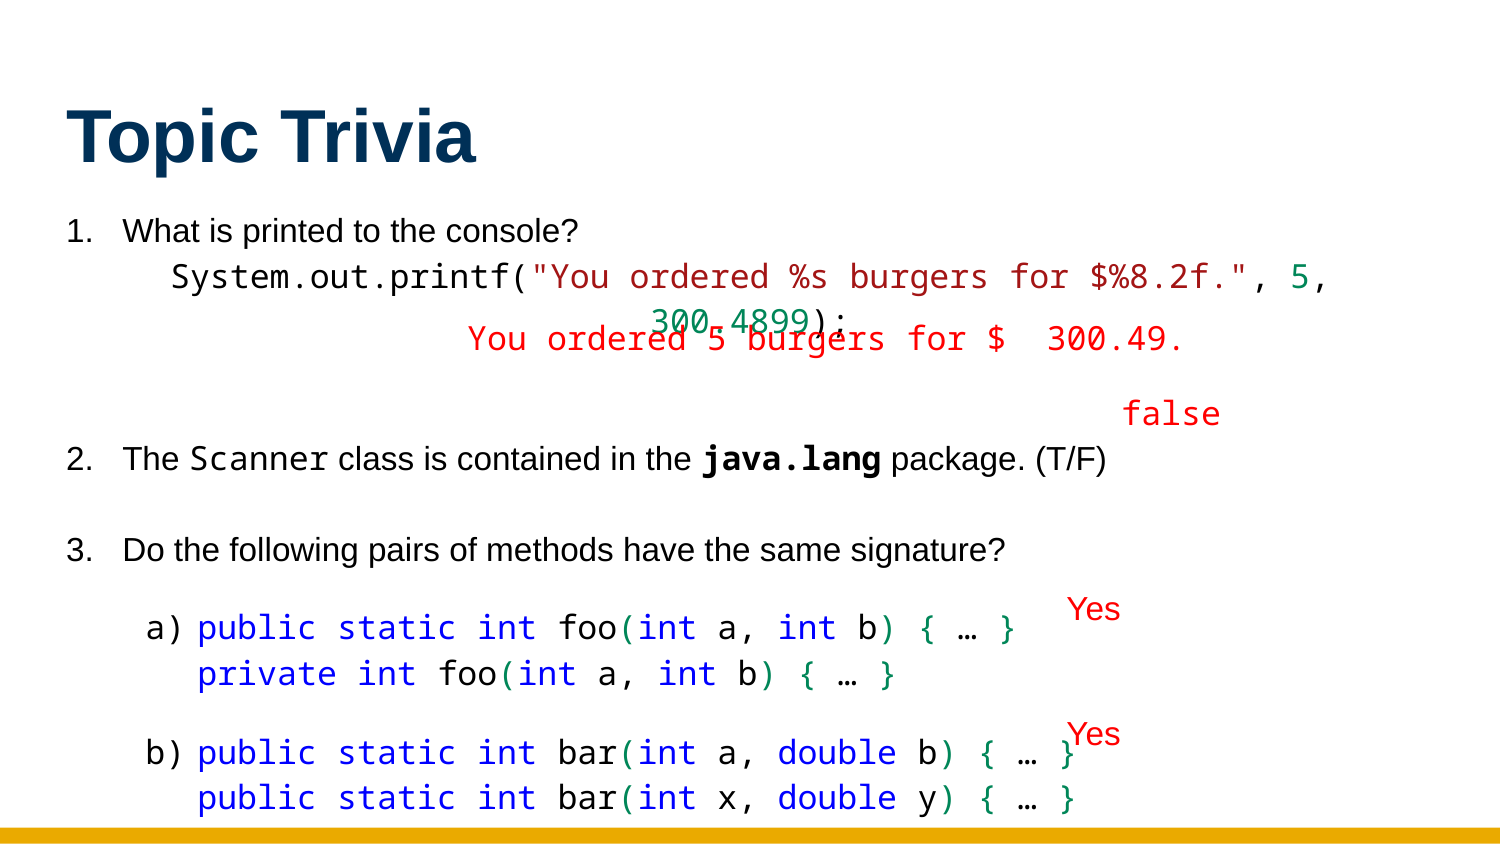

# Topic Trivia
What is printed to the console?
System.out.printf("You ordered %s burgers for $%8.2f.", 5, 300.4899);
The Scanner class is contained in the java.lang package. (T/F)
Do the following pairs of methods have the same signature?
public static int foo(int a, int b) { … }
private int foo(int a, int b) { … }
public static int bar(int a, double b) { … }
public static int bar(int x, double y) { … }
You ordered 5 burgers for $ 300.49.
false
Yes
Yes